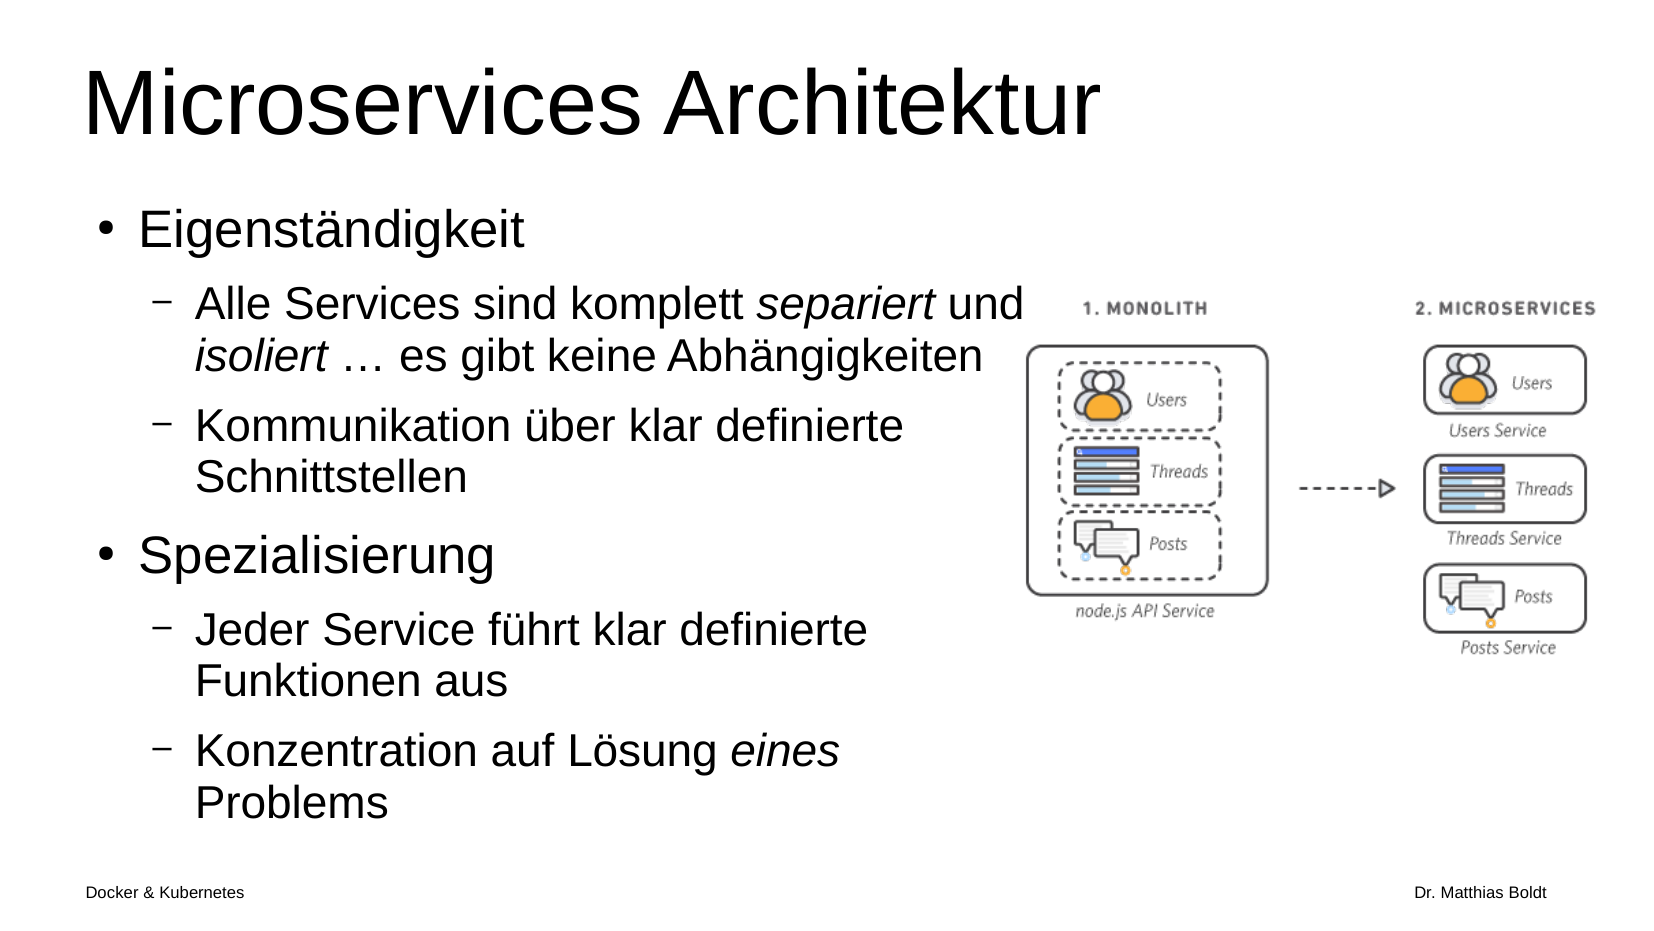

# Microservices Architektur
Eigenständigkeit
Alle Services sind komplett separiert und isoliert … es gibt keine Abhängigkeiten
Kommunikation über klar definierte Schnittstellen
Spezialisierung
Jeder Service führt klar definierte Funktionen aus
Konzentration auf Lösung eines Problems
Docker & Kubernetes																Dr. Matthias Boldt